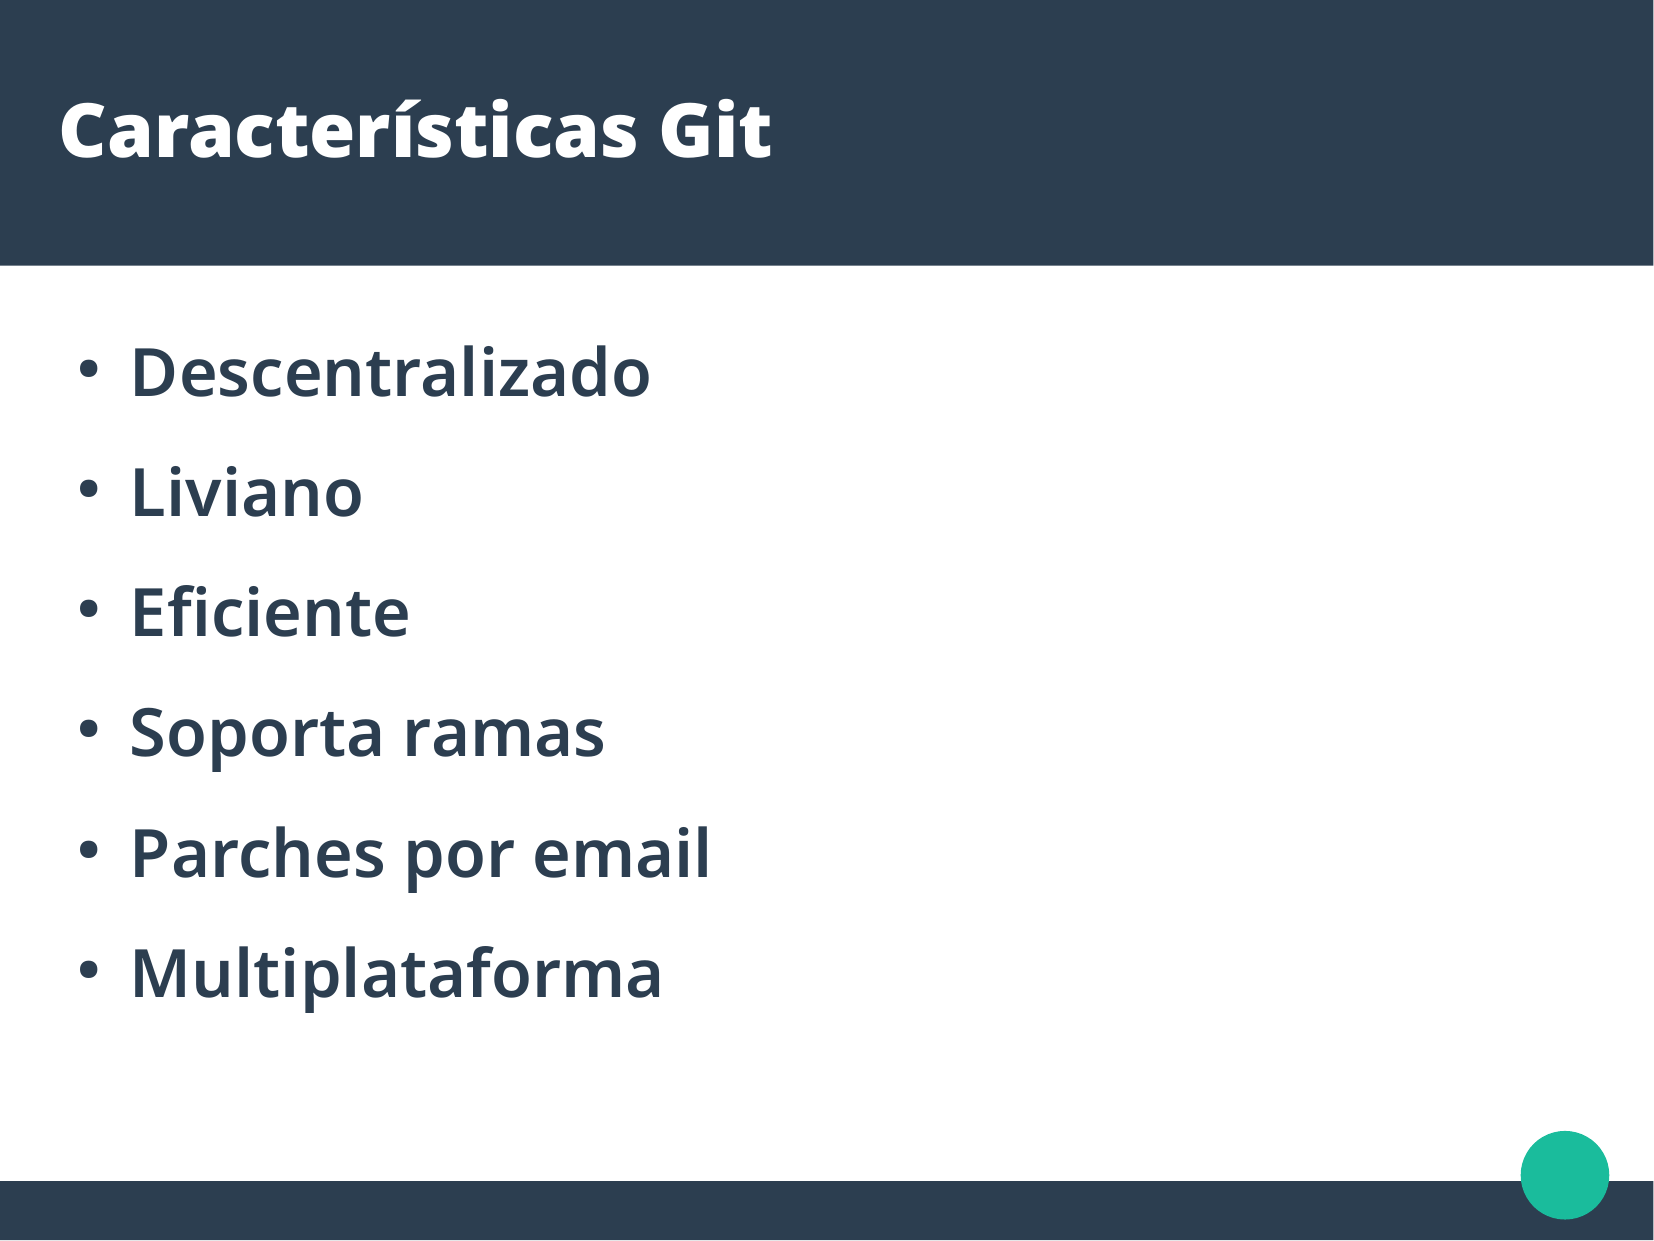

# Características Git
Descentralizado
Liviano
Eficiente
Soporta ramas
Parches por email
Multiplataforma